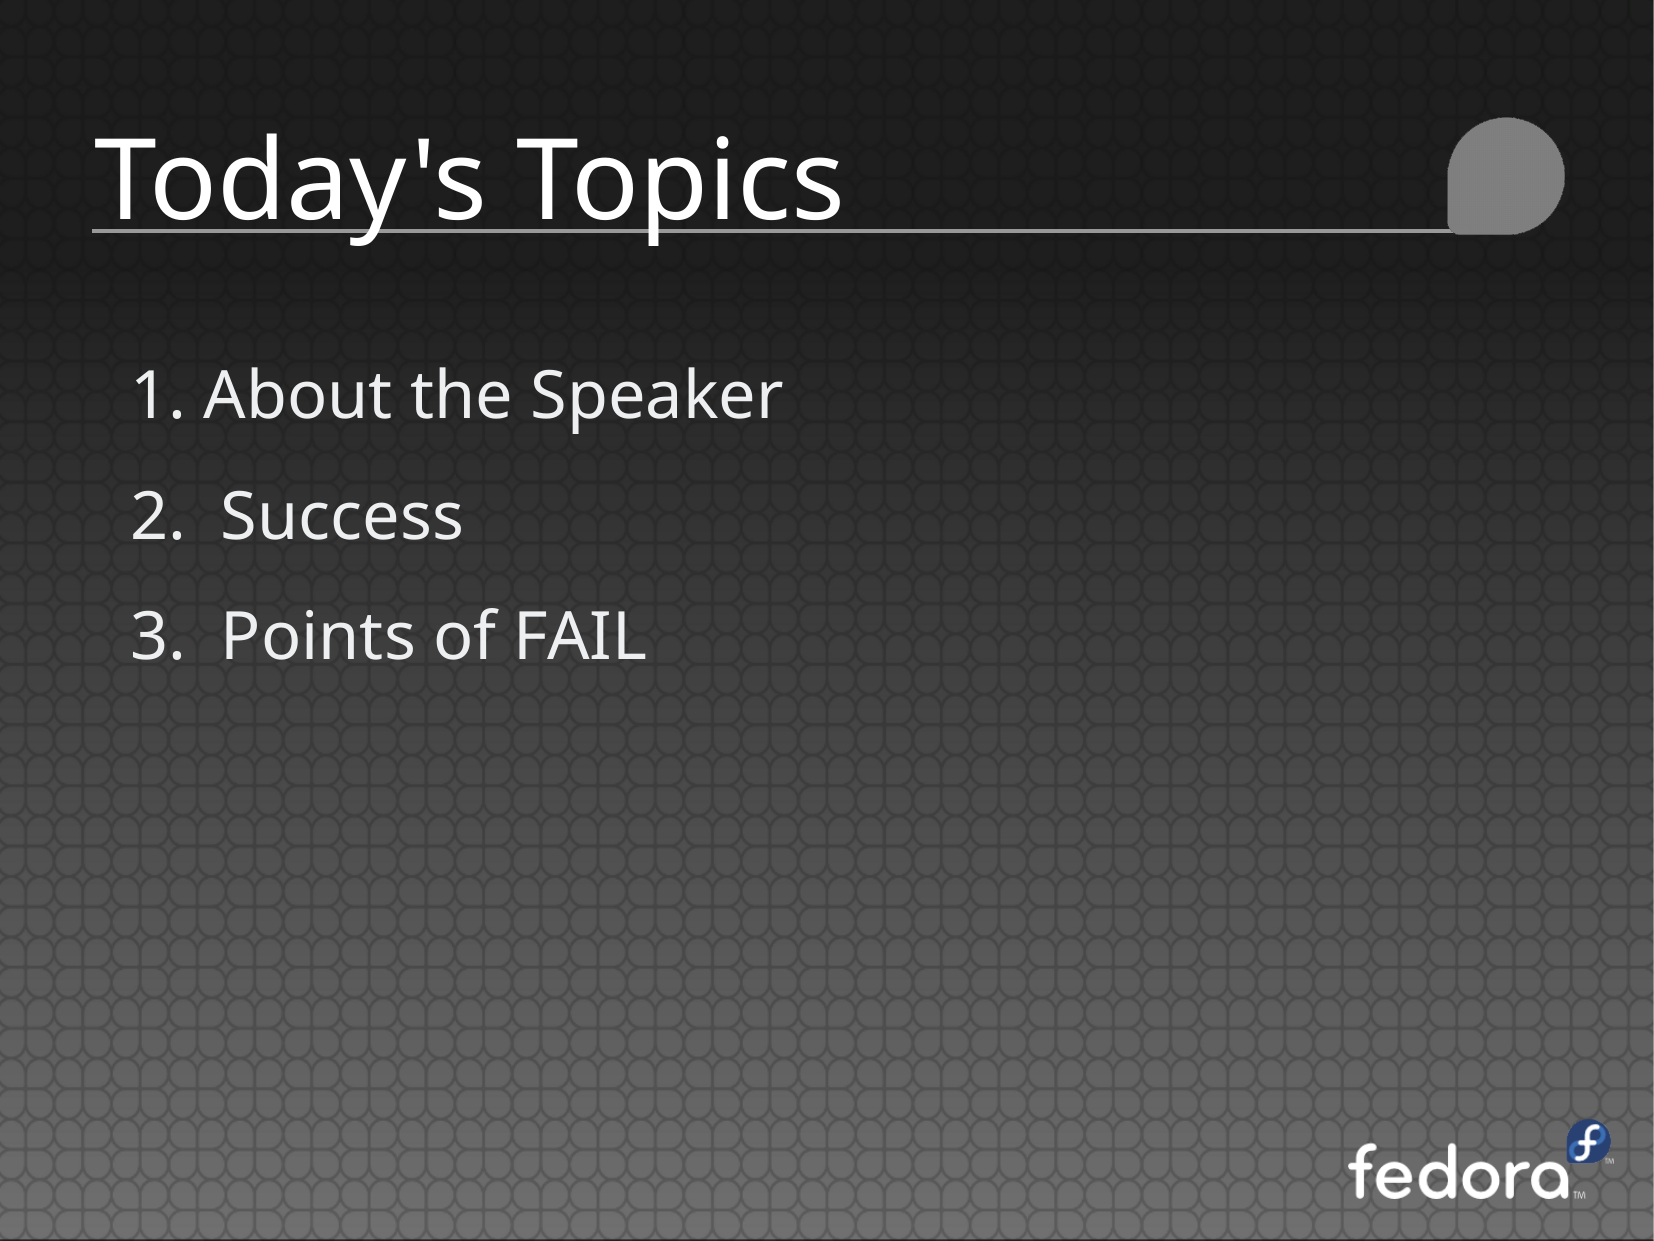

# Today's Topics
 About the Speaker
 Success
 Points of FAIL